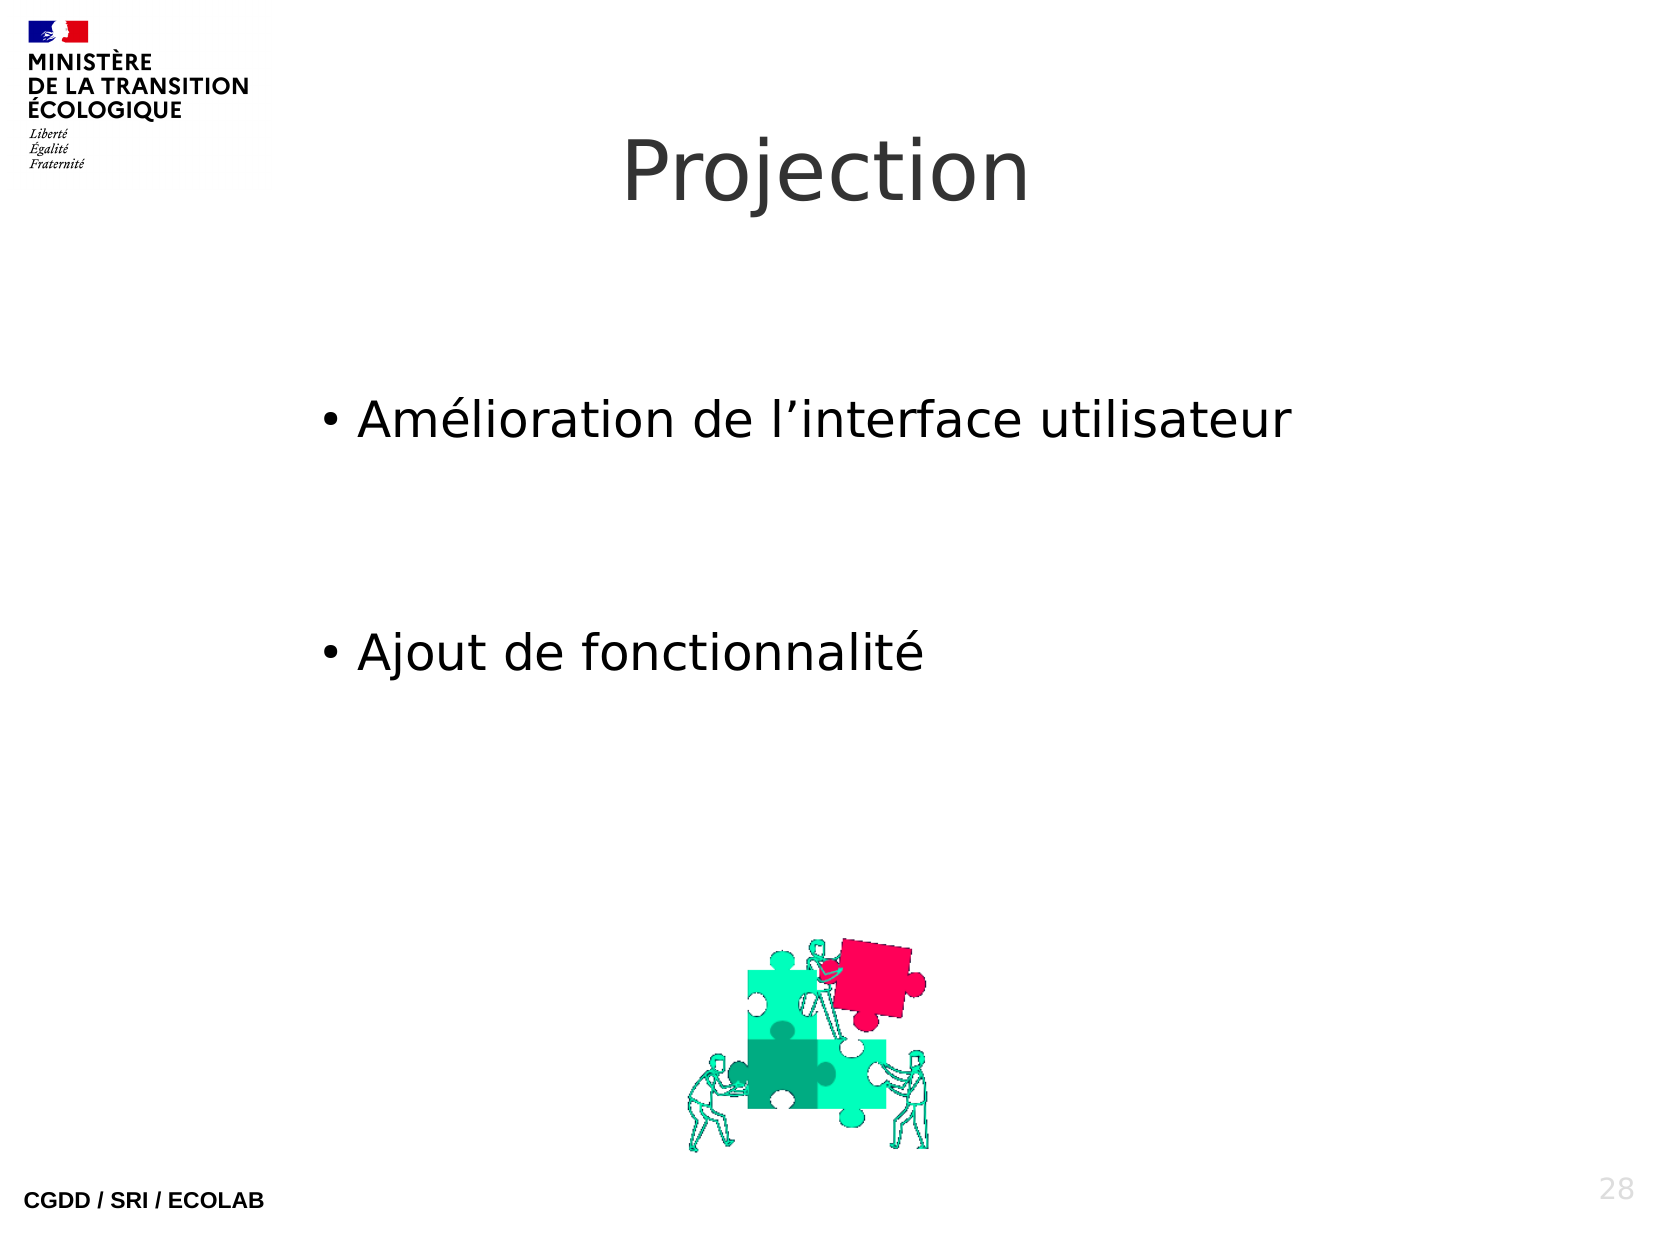

# Projection
Amélioration de l’interface utilisateur
Ajout de fonctionnalité
28